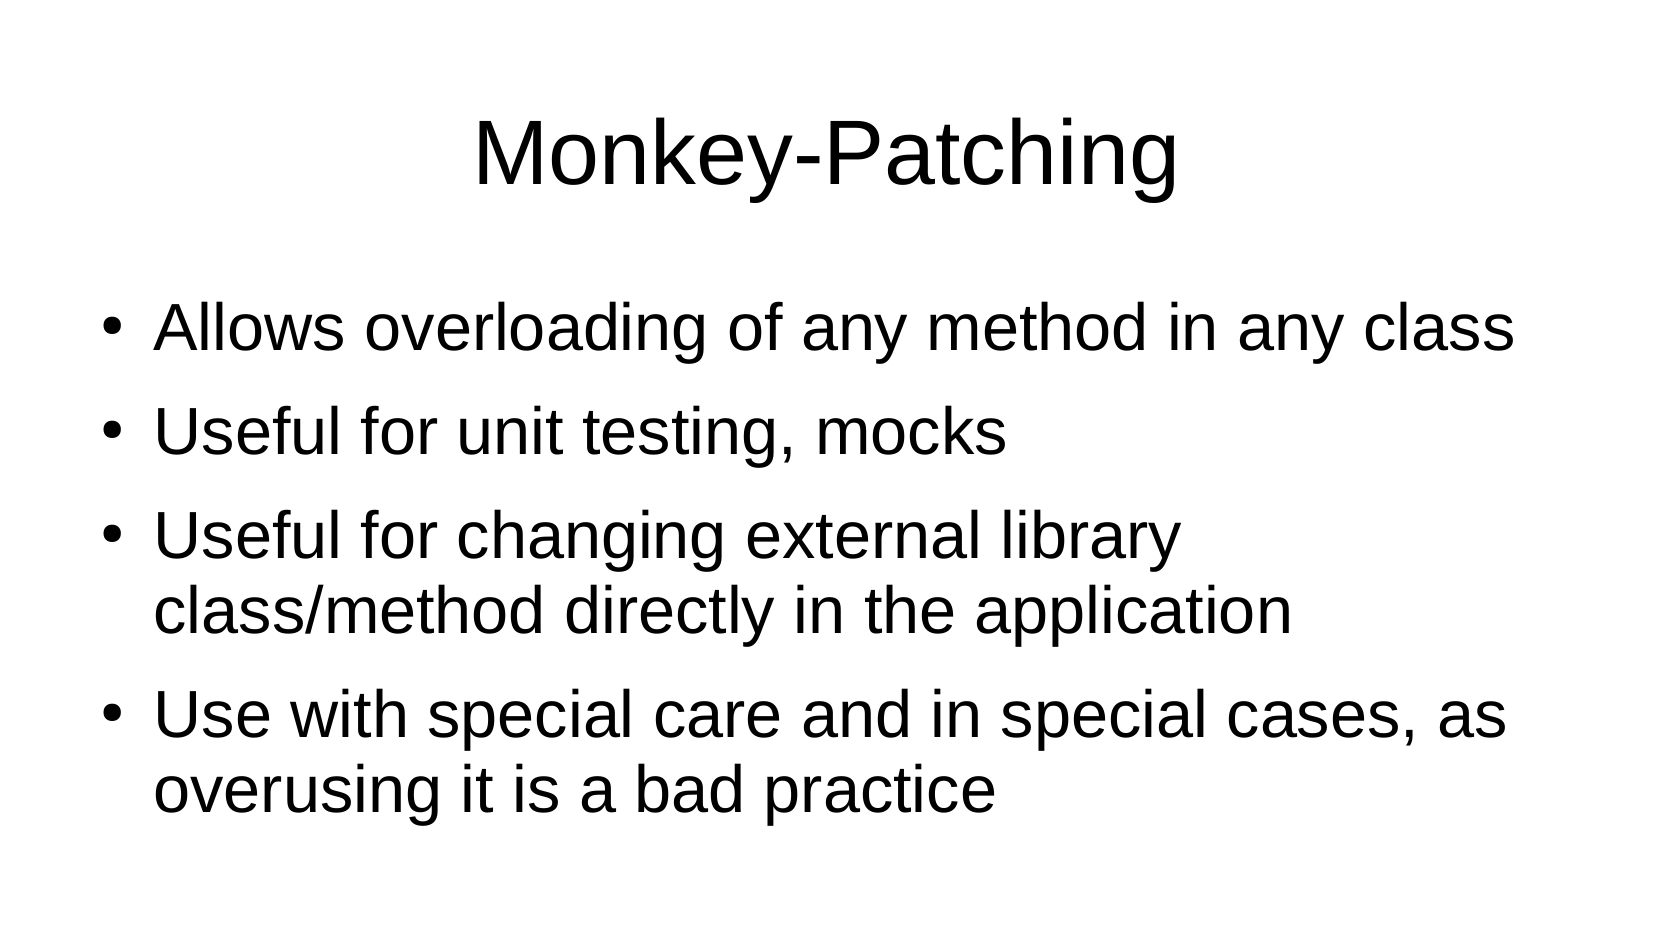

# Monkey-Patching
Allows overloading of any method in any class
Useful for unit testing, mocks
Useful for changing external library class/method directly in the application
Use with special care and in special cases, as overusing it is a bad practice